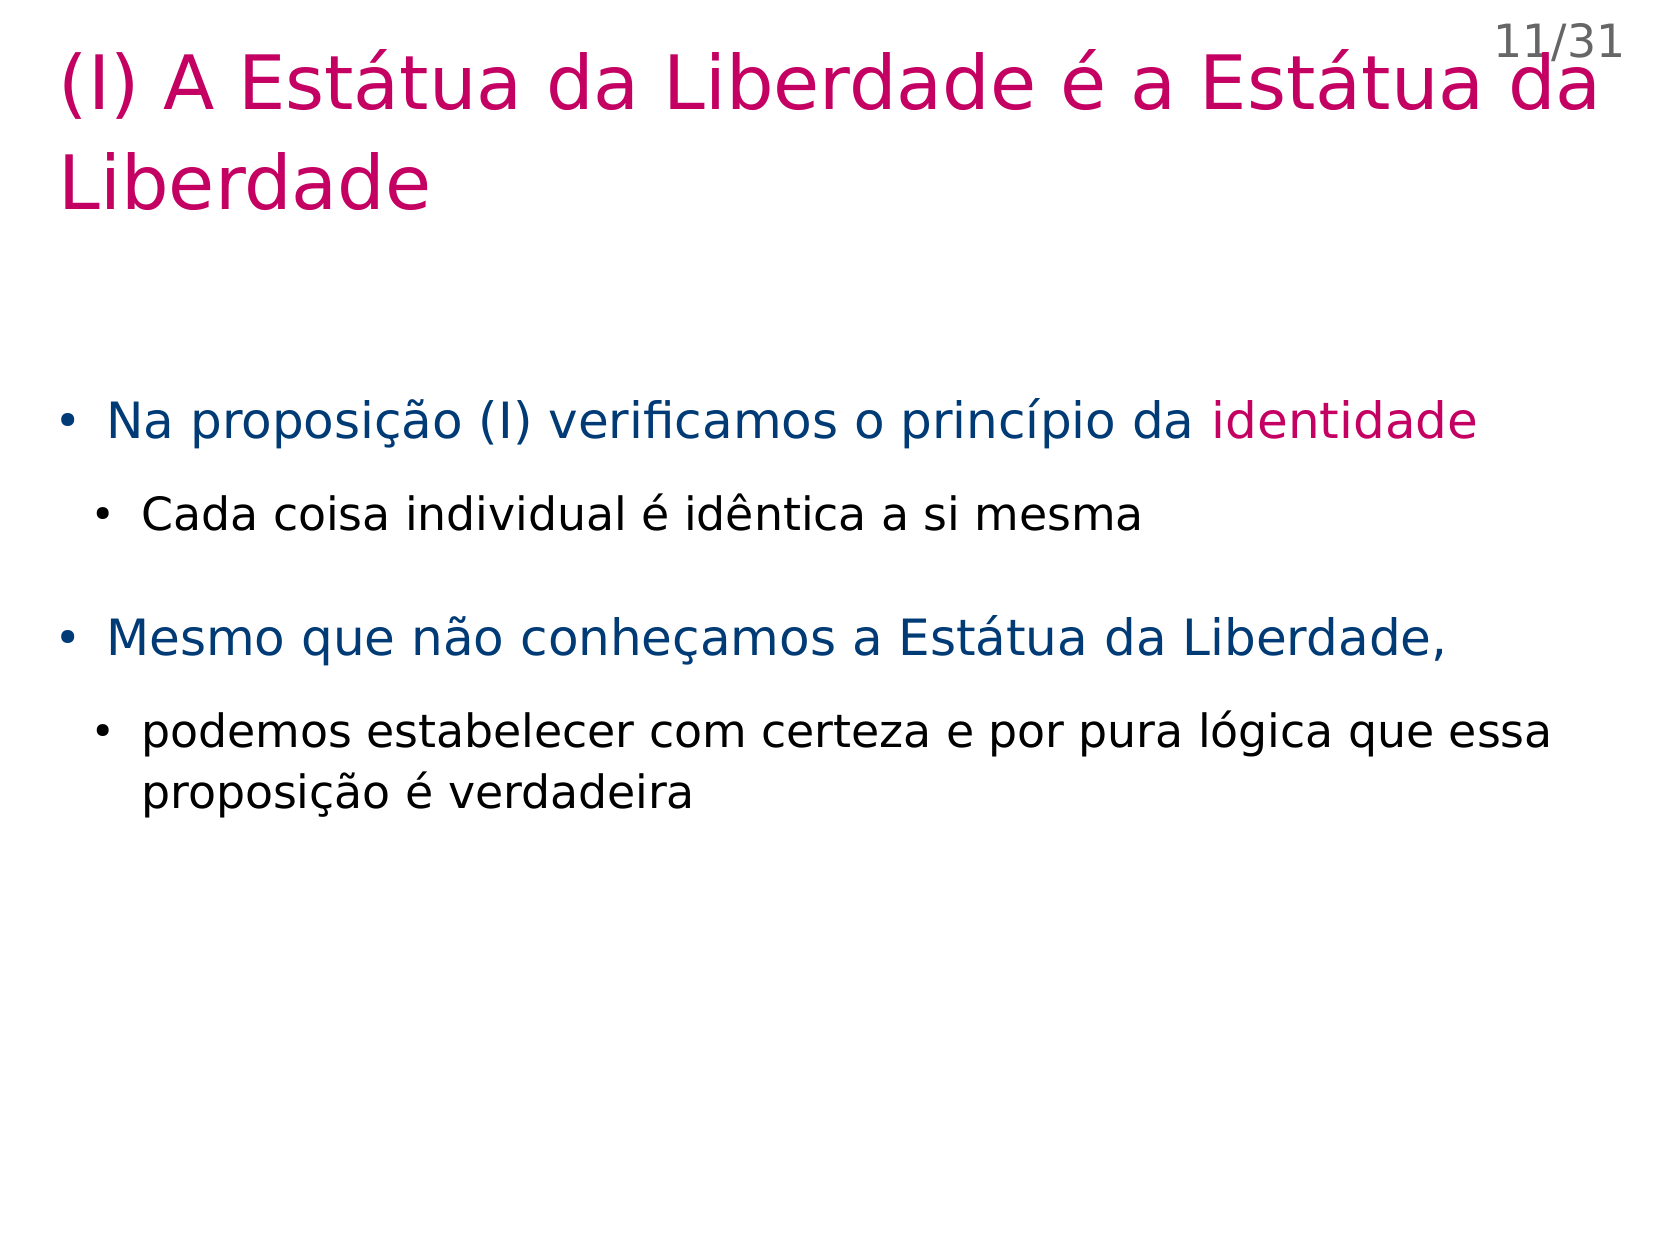

# (I) A Estátua da Liberdade é a Estátua da Liberdade
11
Na proposição (I) verificamos o princípio da identidade
Cada coisa individual é idêntica a si mesma
Mesmo que não conheçamos a Estátua da Liberdade,
podemos estabelecer com certeza e por pura lógica que essa proposição é verdadeira